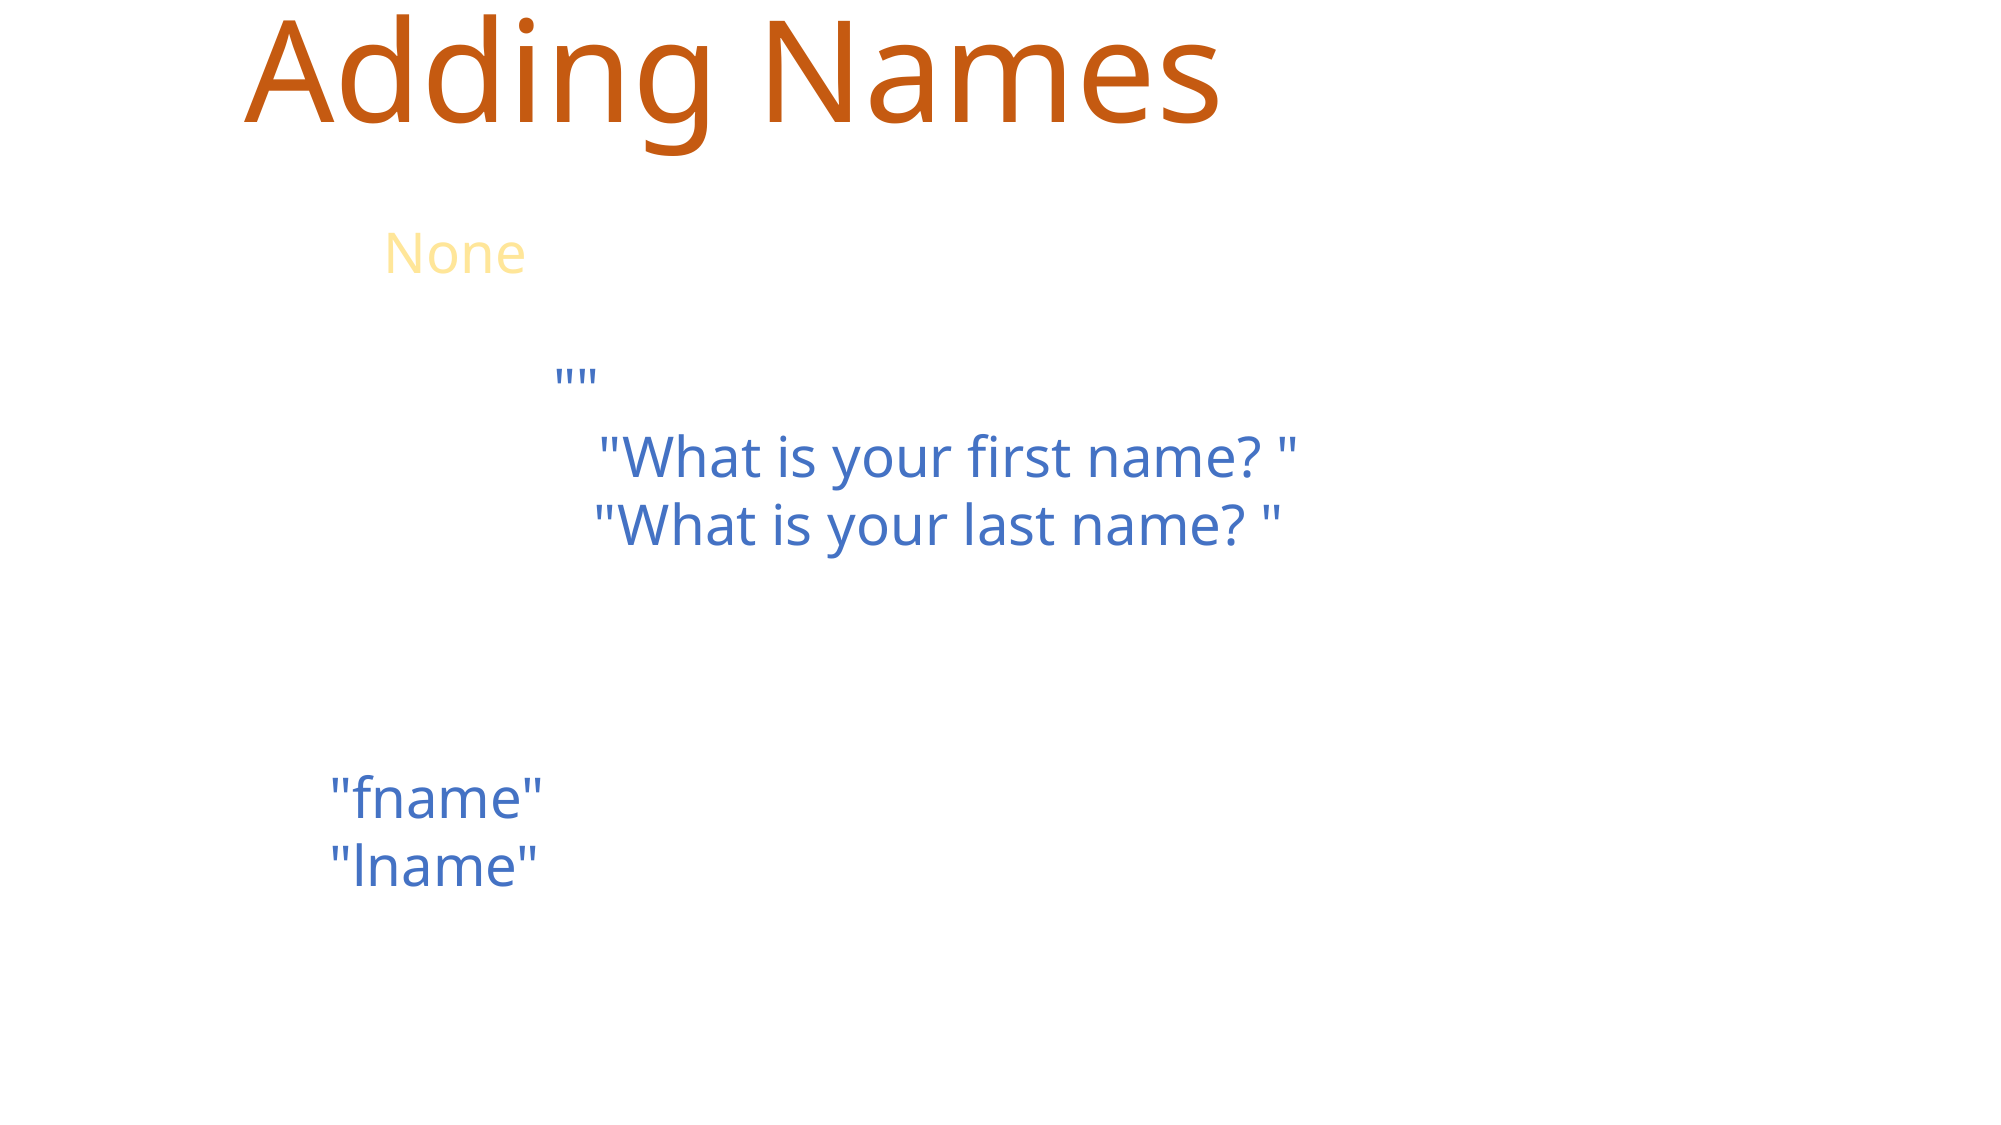

# Adding Names
contacts = []
fname = None
while fname != "":
 fname = input("What is your first name? ")
 lname = input("What is your last name? ")
 if fname and lname:
 contacts.append({
 "fname": fname,
 "lname": lname
 })